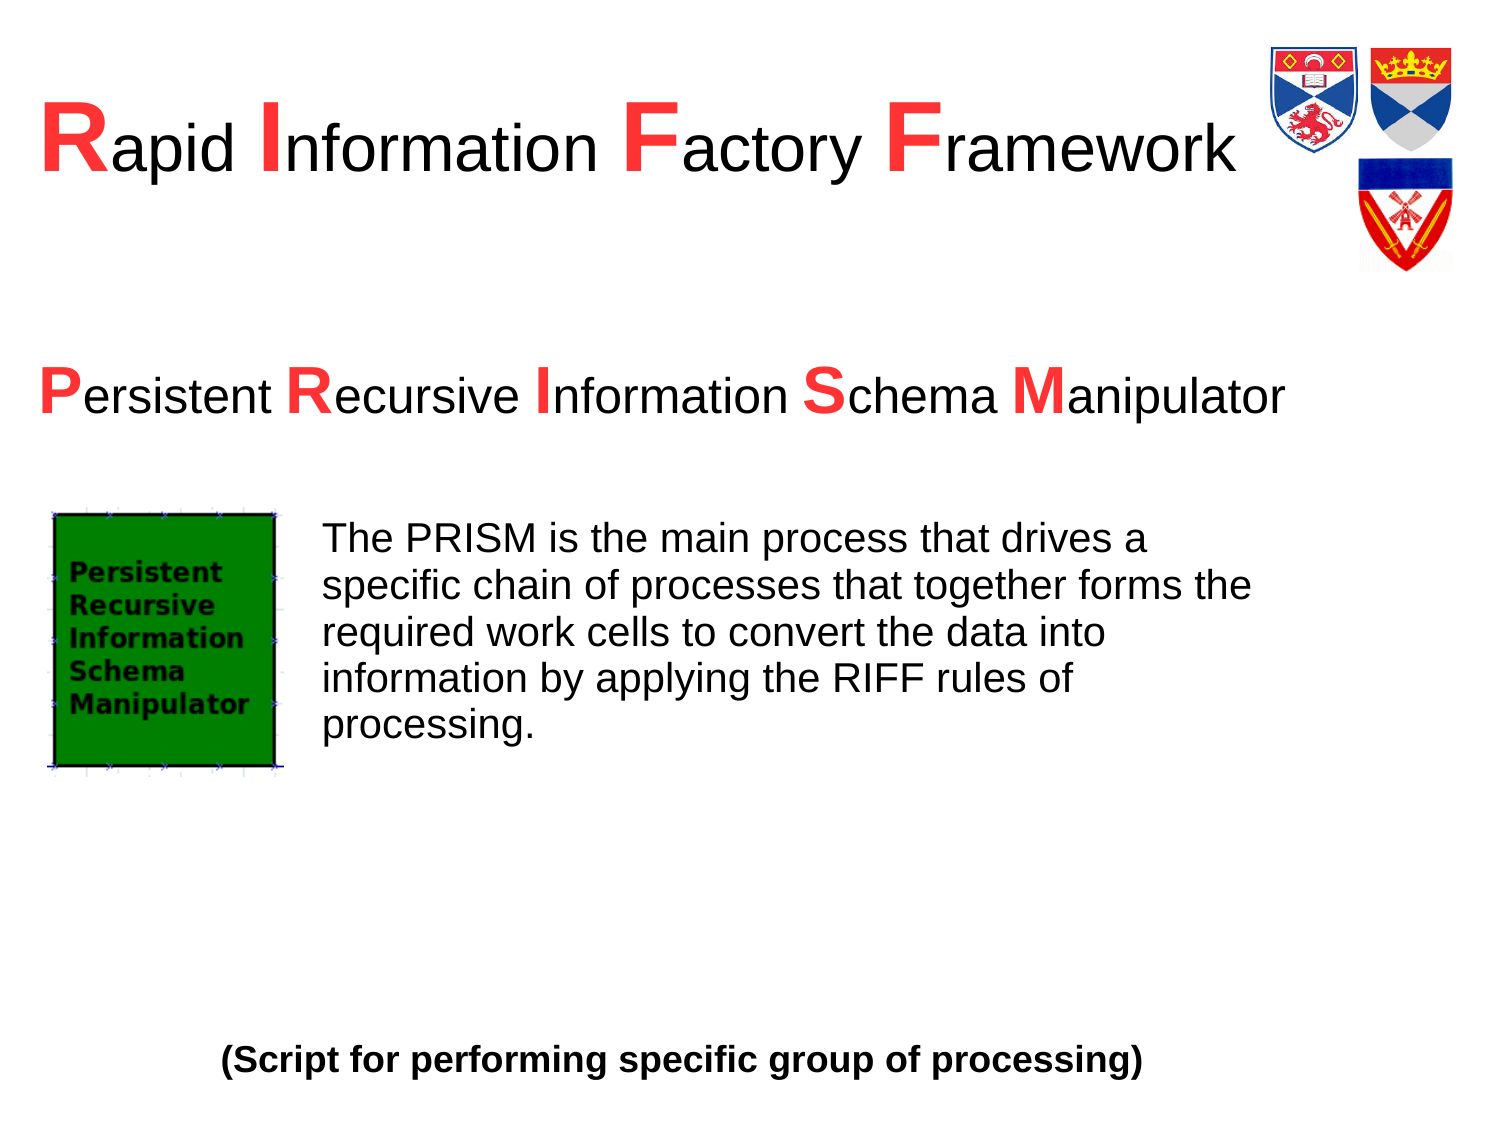

Rapid Information Factory Framework
Persistent Recursive Information Schema Manipulator
The PRISM is the main process that drives a specific chain of processes that together forms the required work cells to convert the data into information by applying the RIFF rules of processing.
(Script for performing specific group of processing)